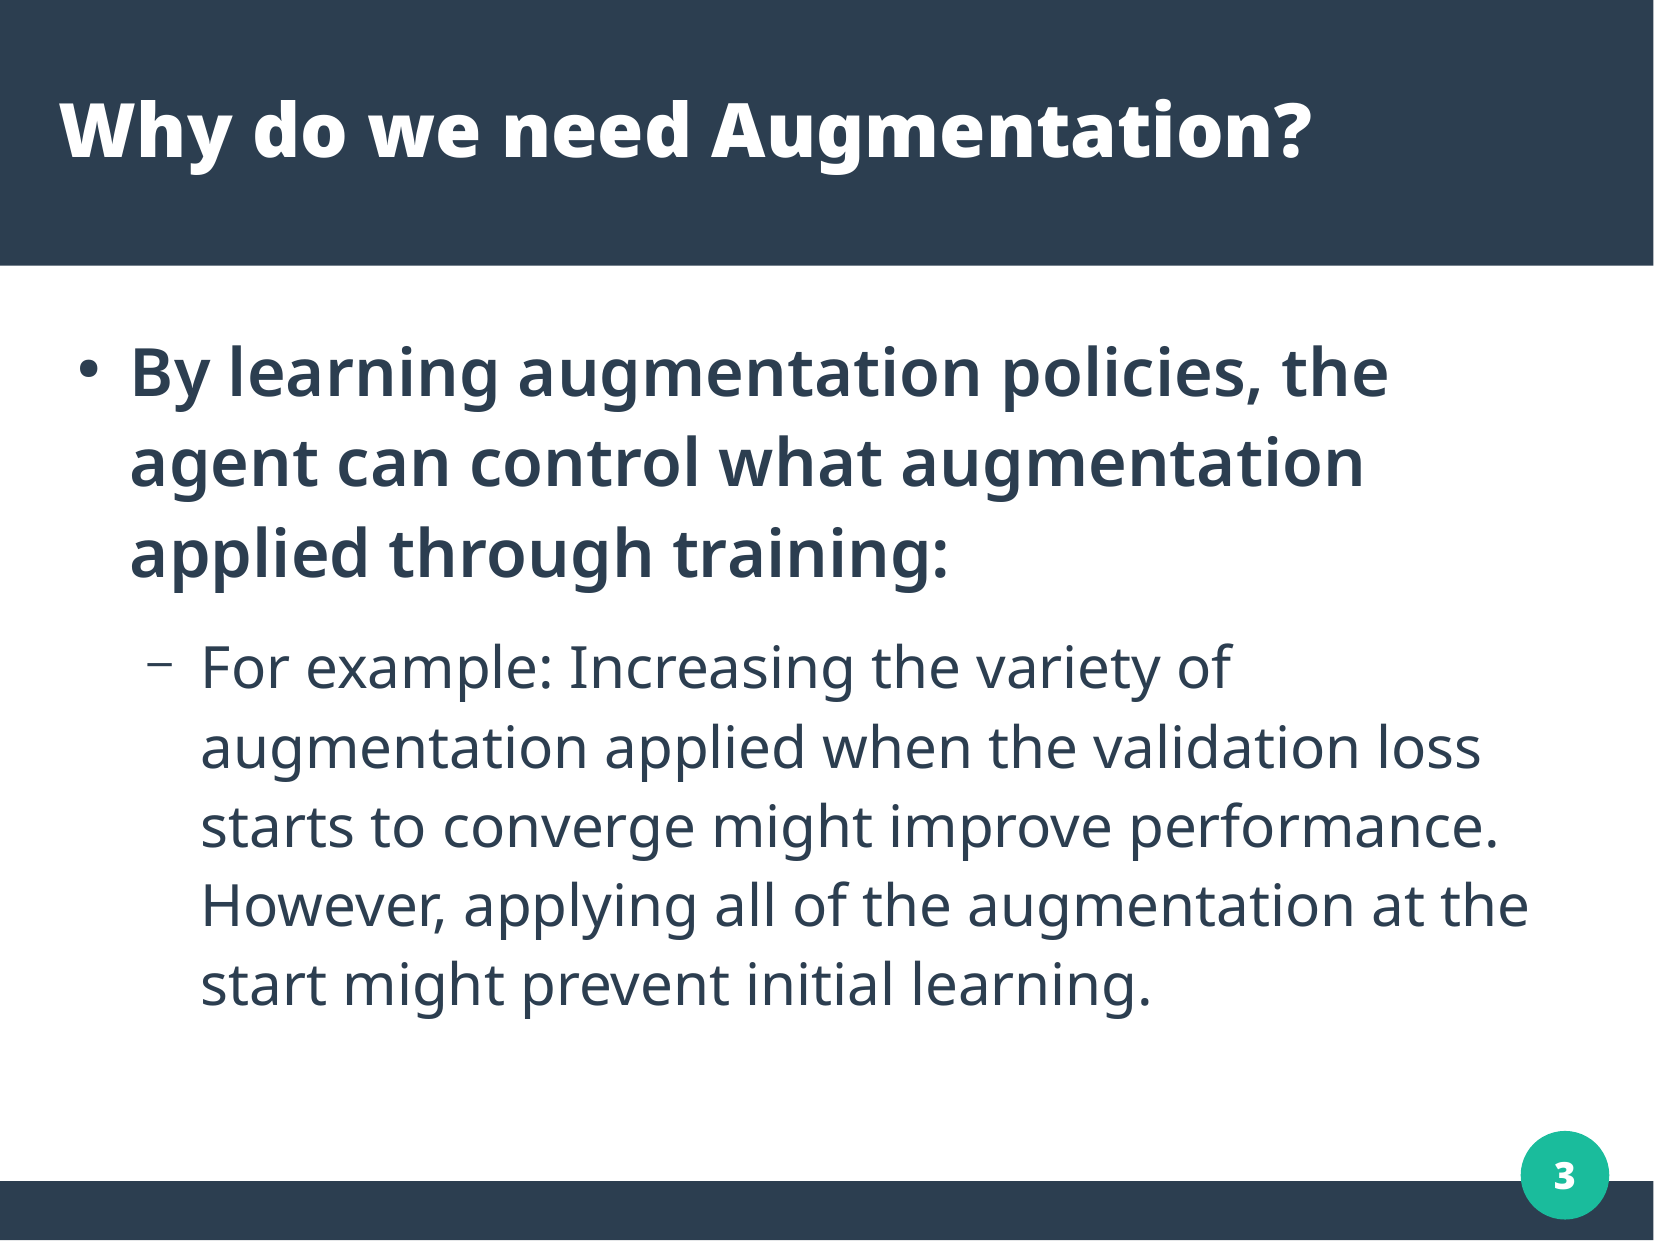

# Why do we need Augmentation?
By learning augmentation policies, the agent can control what augmentation applied through training:
For example: Increasing the variety of augmentation applied when the validation loss starts to converge might improve performance. However, applying all of the augmentation at the start might prevent initial learning.
3